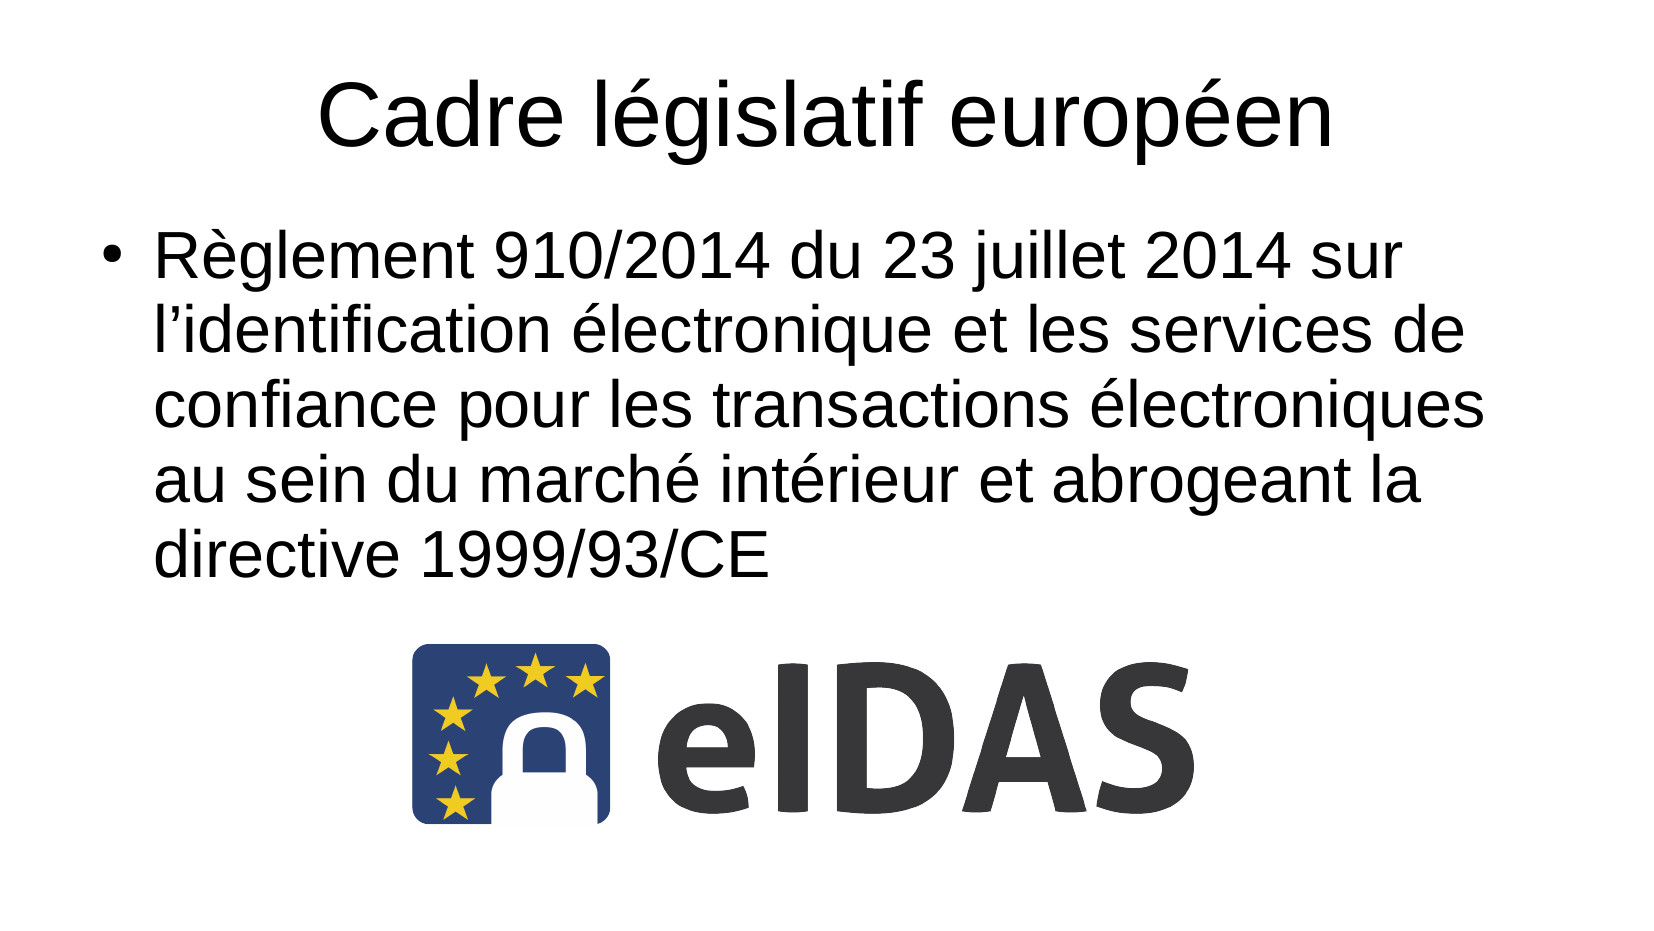

# Cadre législatif européen
Règlement 910/2014 du 23 juillet 2014 sur l’identification électronique et les services de confiance pour les transactions électroniques au sein du marché intérieur et abrogeant la directive 1999/93/CE